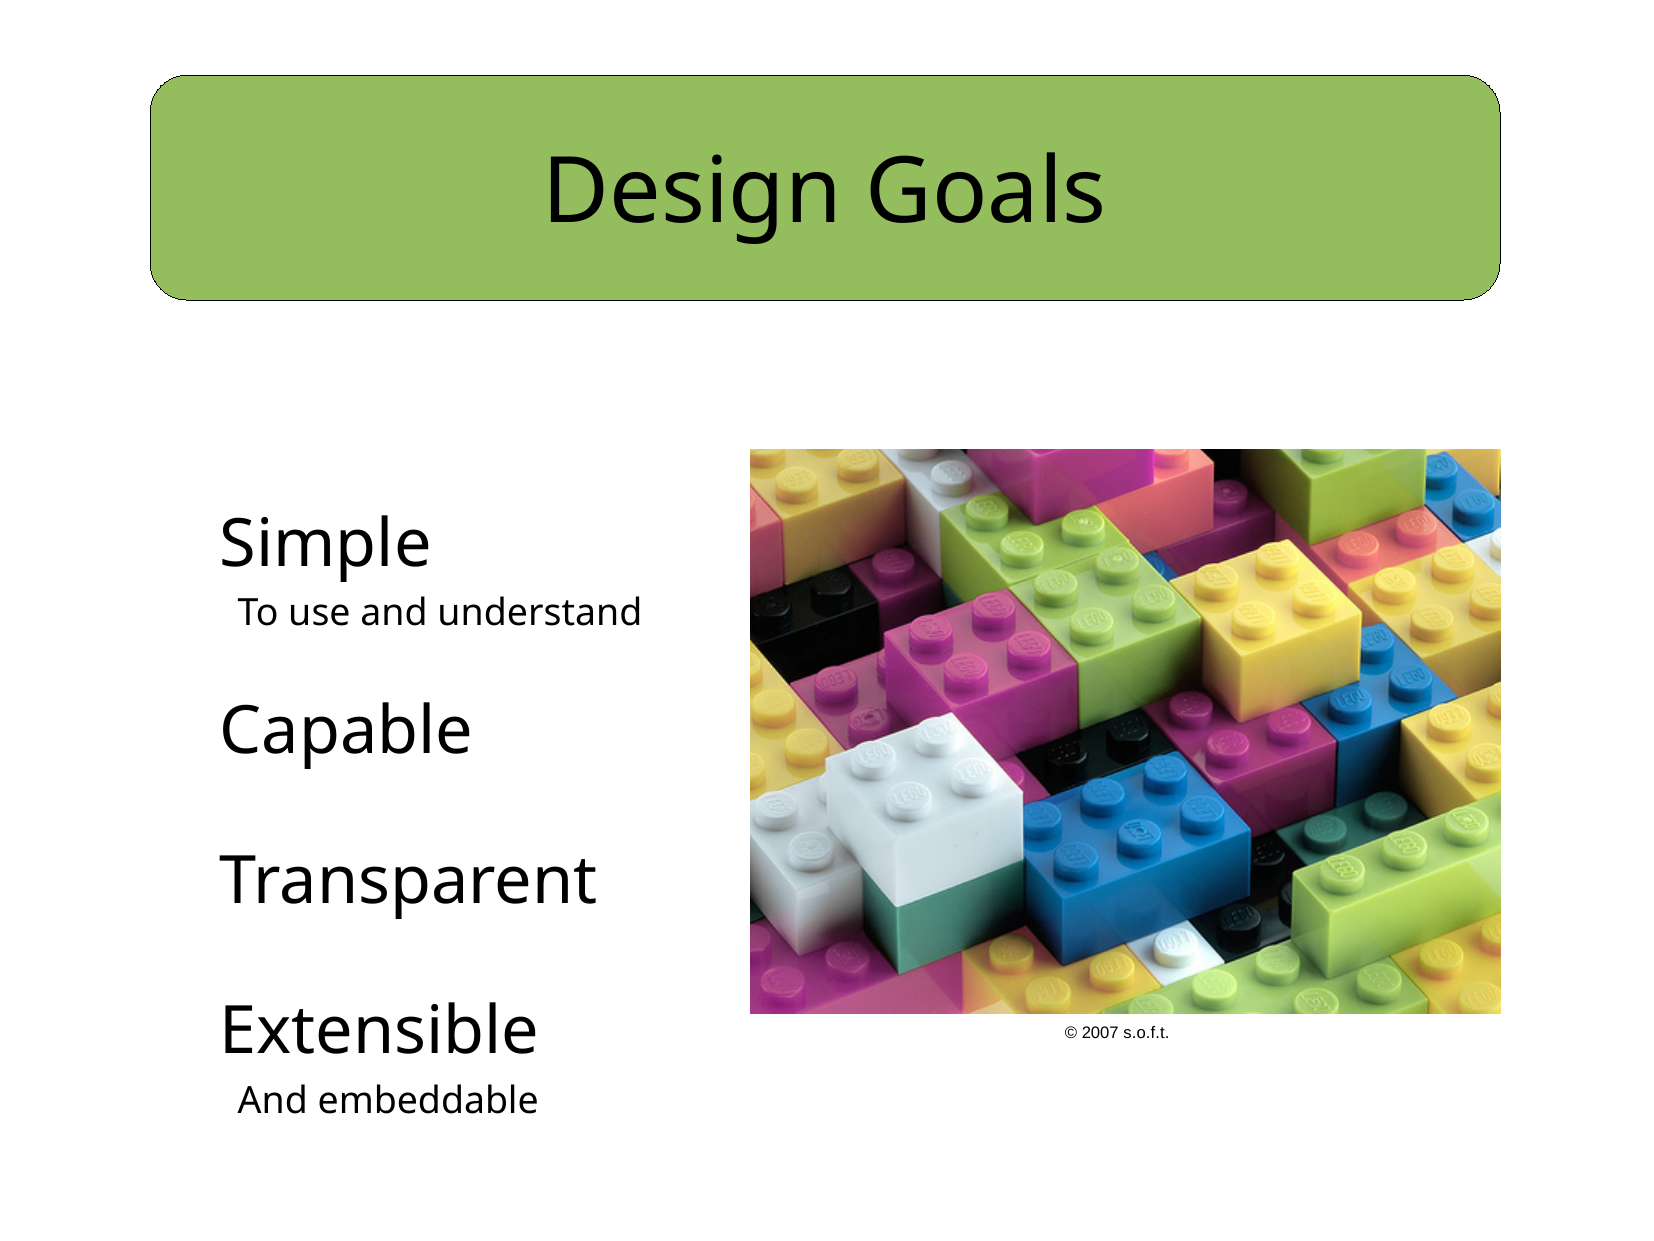

Design Goals
 Simple
To use and understand
 Capable
 Transparent
 Extensible
And embeddable
© 2007 s.o.f.t.